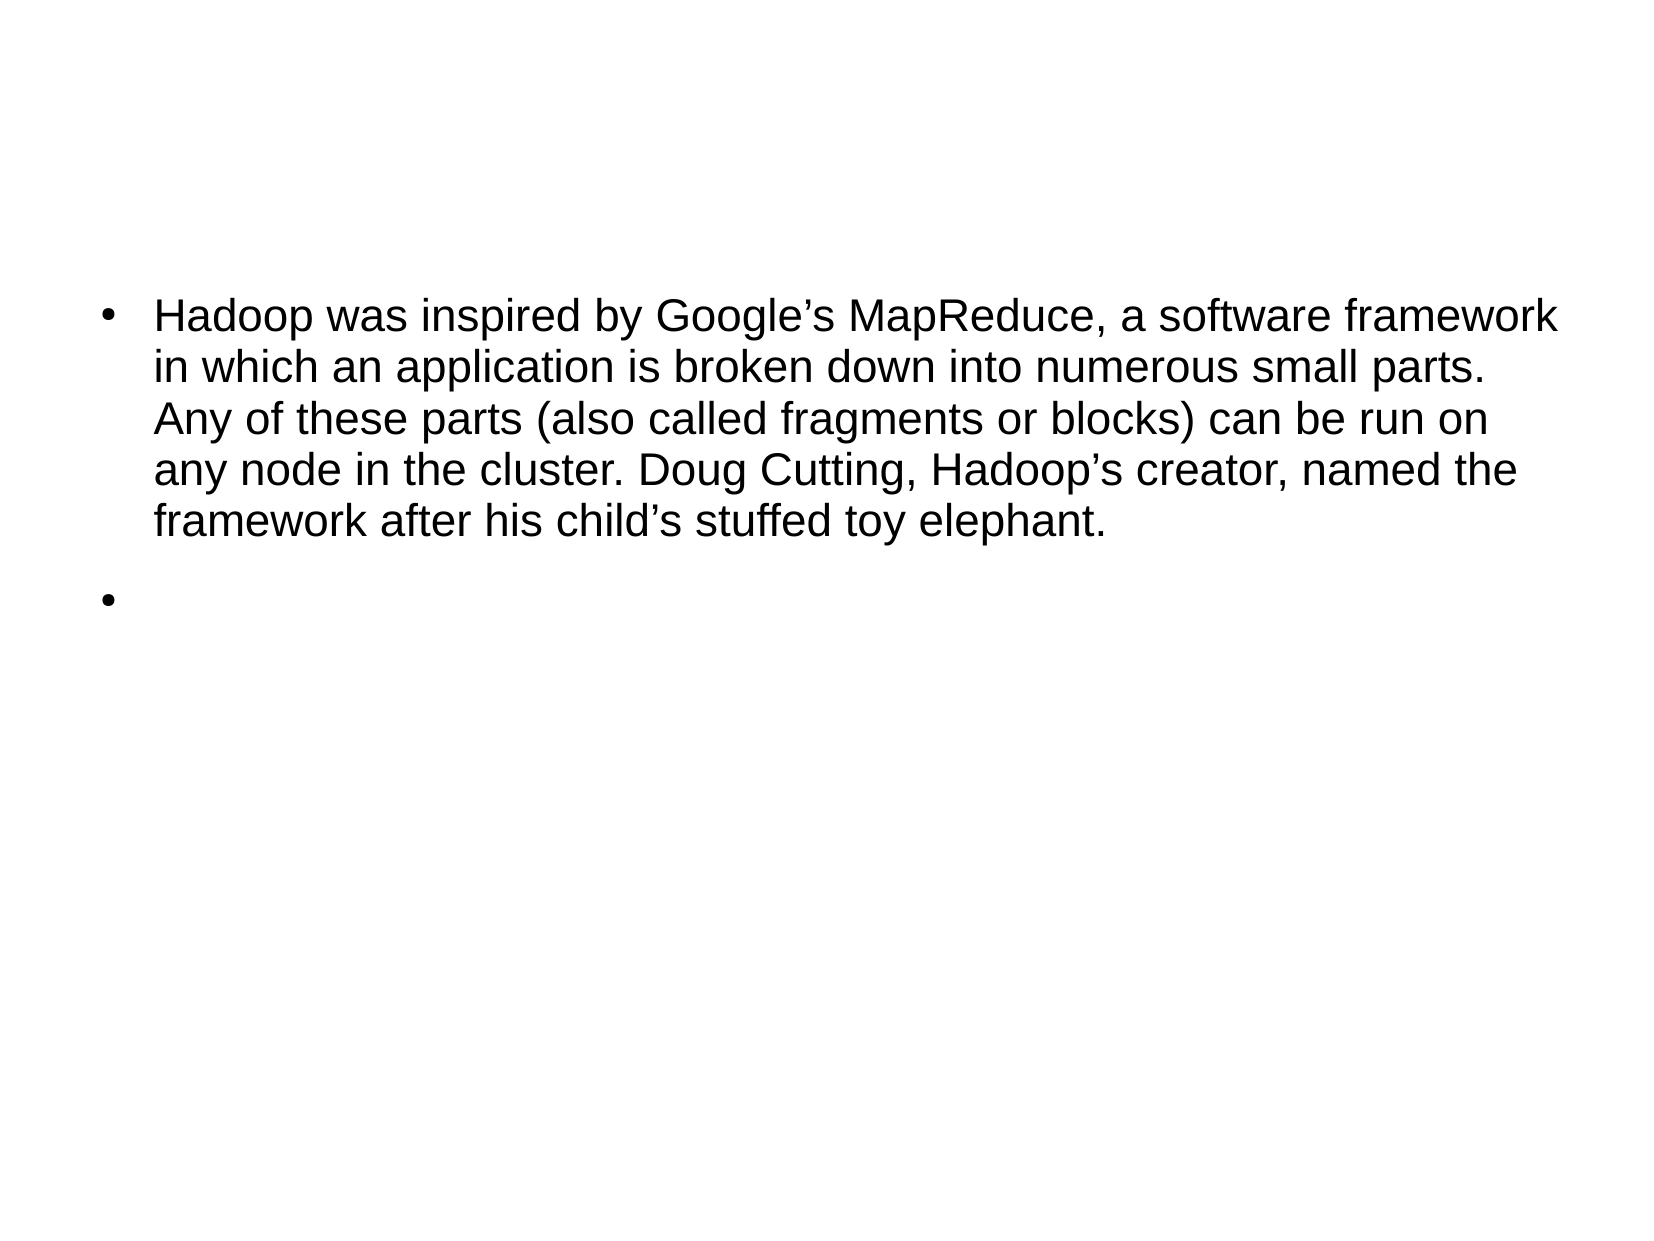

#
Hadoop was inspired by Google’s MapReduce, a software framework in which an application is broken down into numerous small parts. Any of these parts (also called fragments or blocks) can be run on any node in the cluster. Doug Cutting, Hadoop’s creator, named the framework after his child’s stuffed toy elephant.